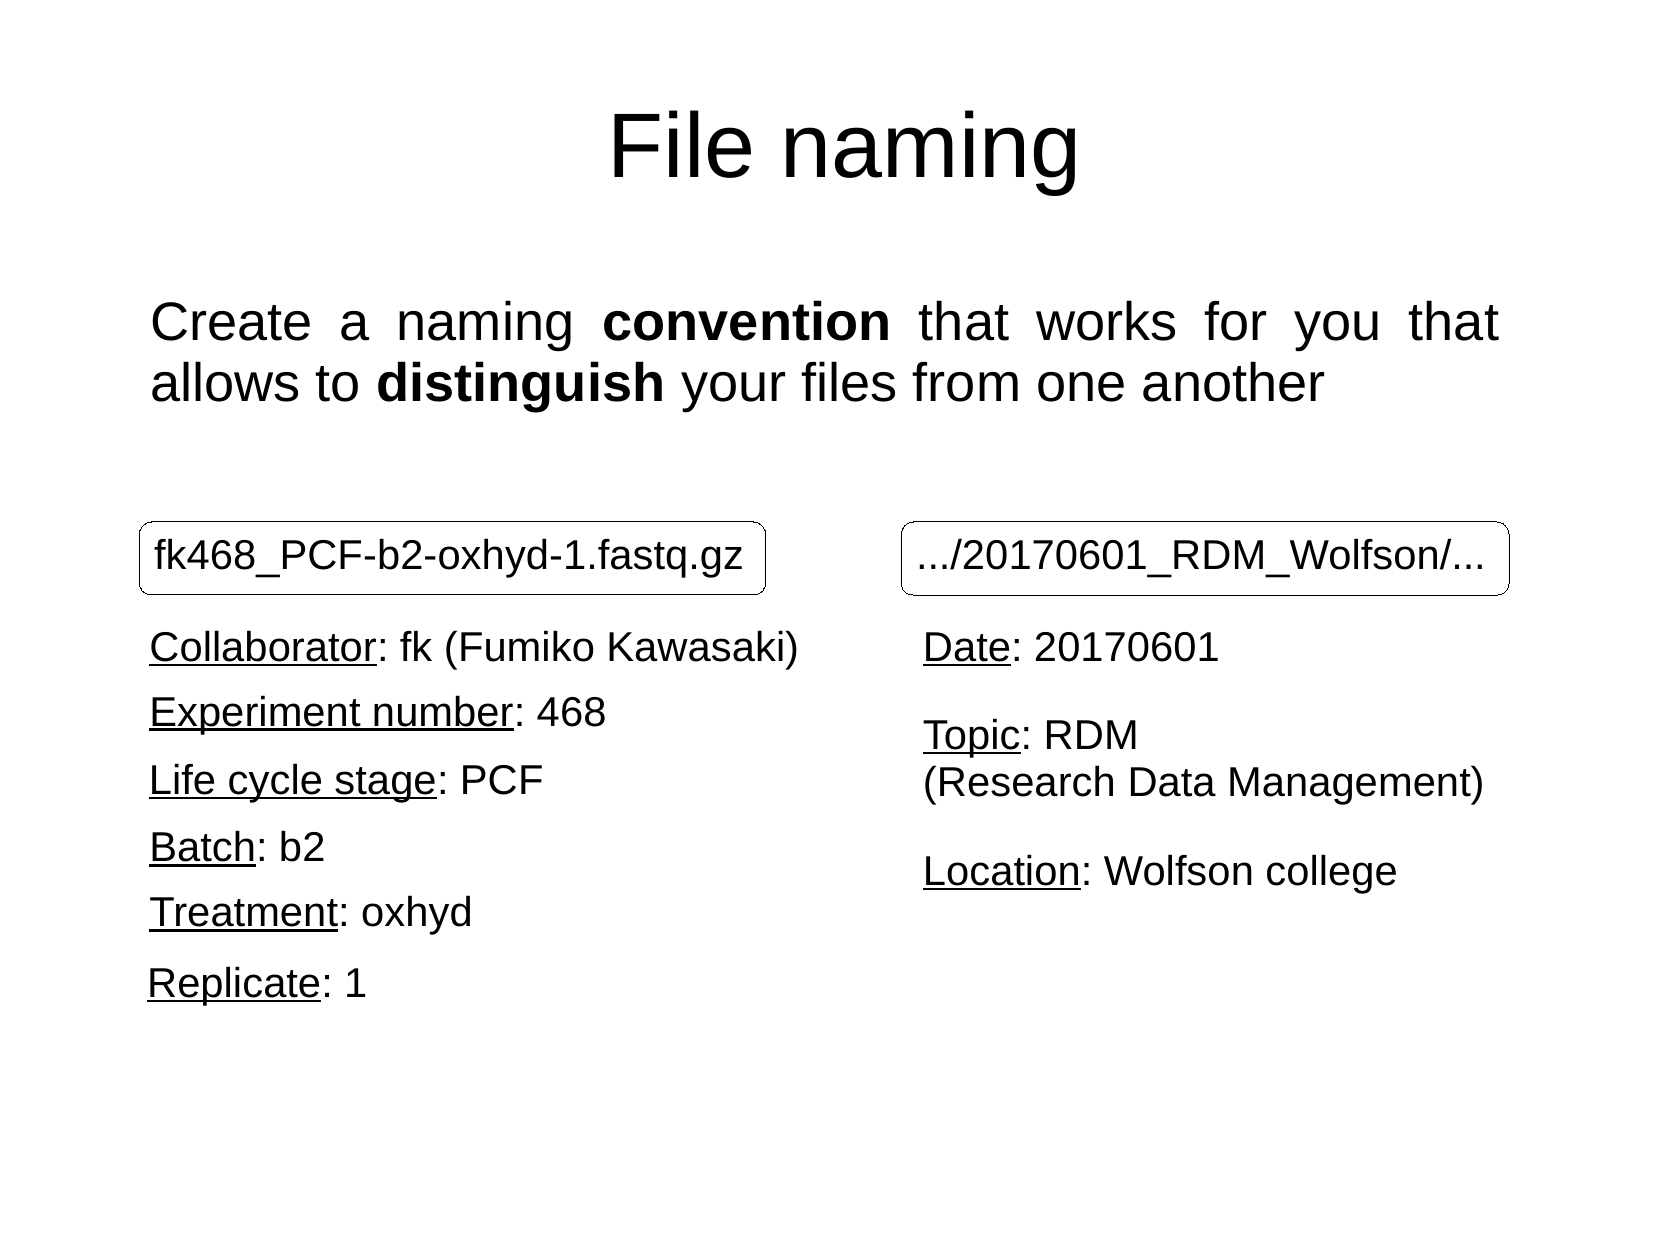

# File naming
Create a naming convention that works for you that allows to distinguish your files from one another
fk468_PCF-b2-oxhyd-1.fastq.gz
.../20170601_RDM_Wolfson/...
Collaborator: fk (Fumiko Kawasaki)
Date: 20170601
Experiment number: 468
Topic: RDM
(Research Data Management)
Life cycle stage: PCF
Batch: b2
Location: Wolfson college
Treatment: oxhyd
Replicate: 1